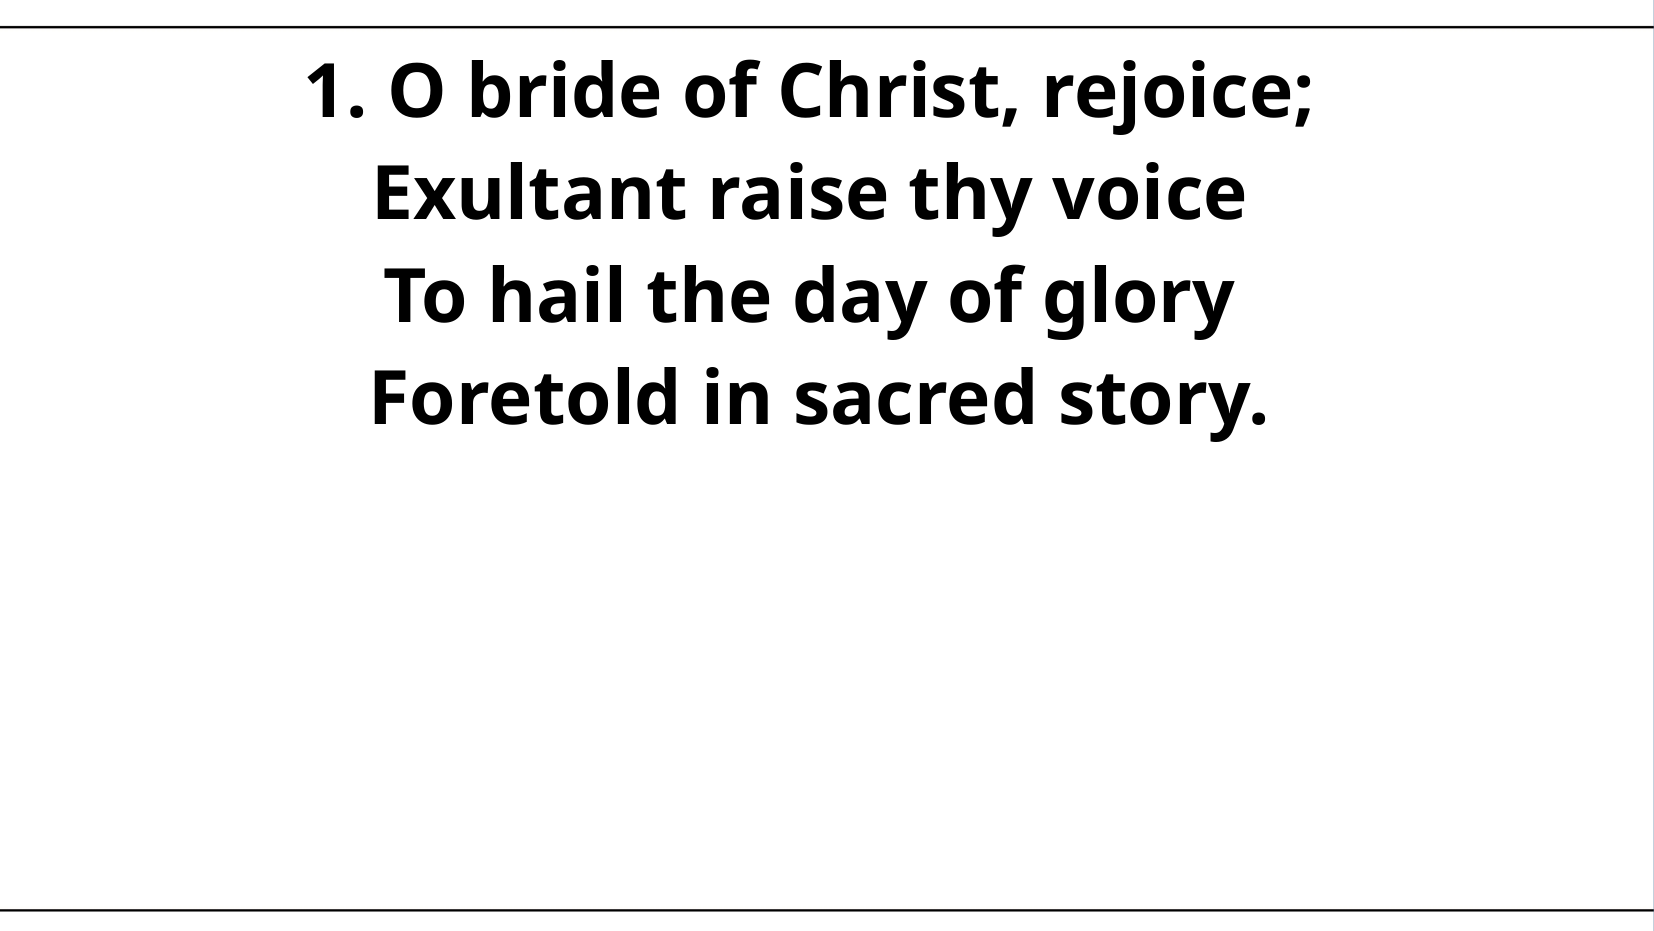

1. O bride of Christ, rejoice;
Exultant raise thy voice
To hail the day of glory
Foretold in sacred story.